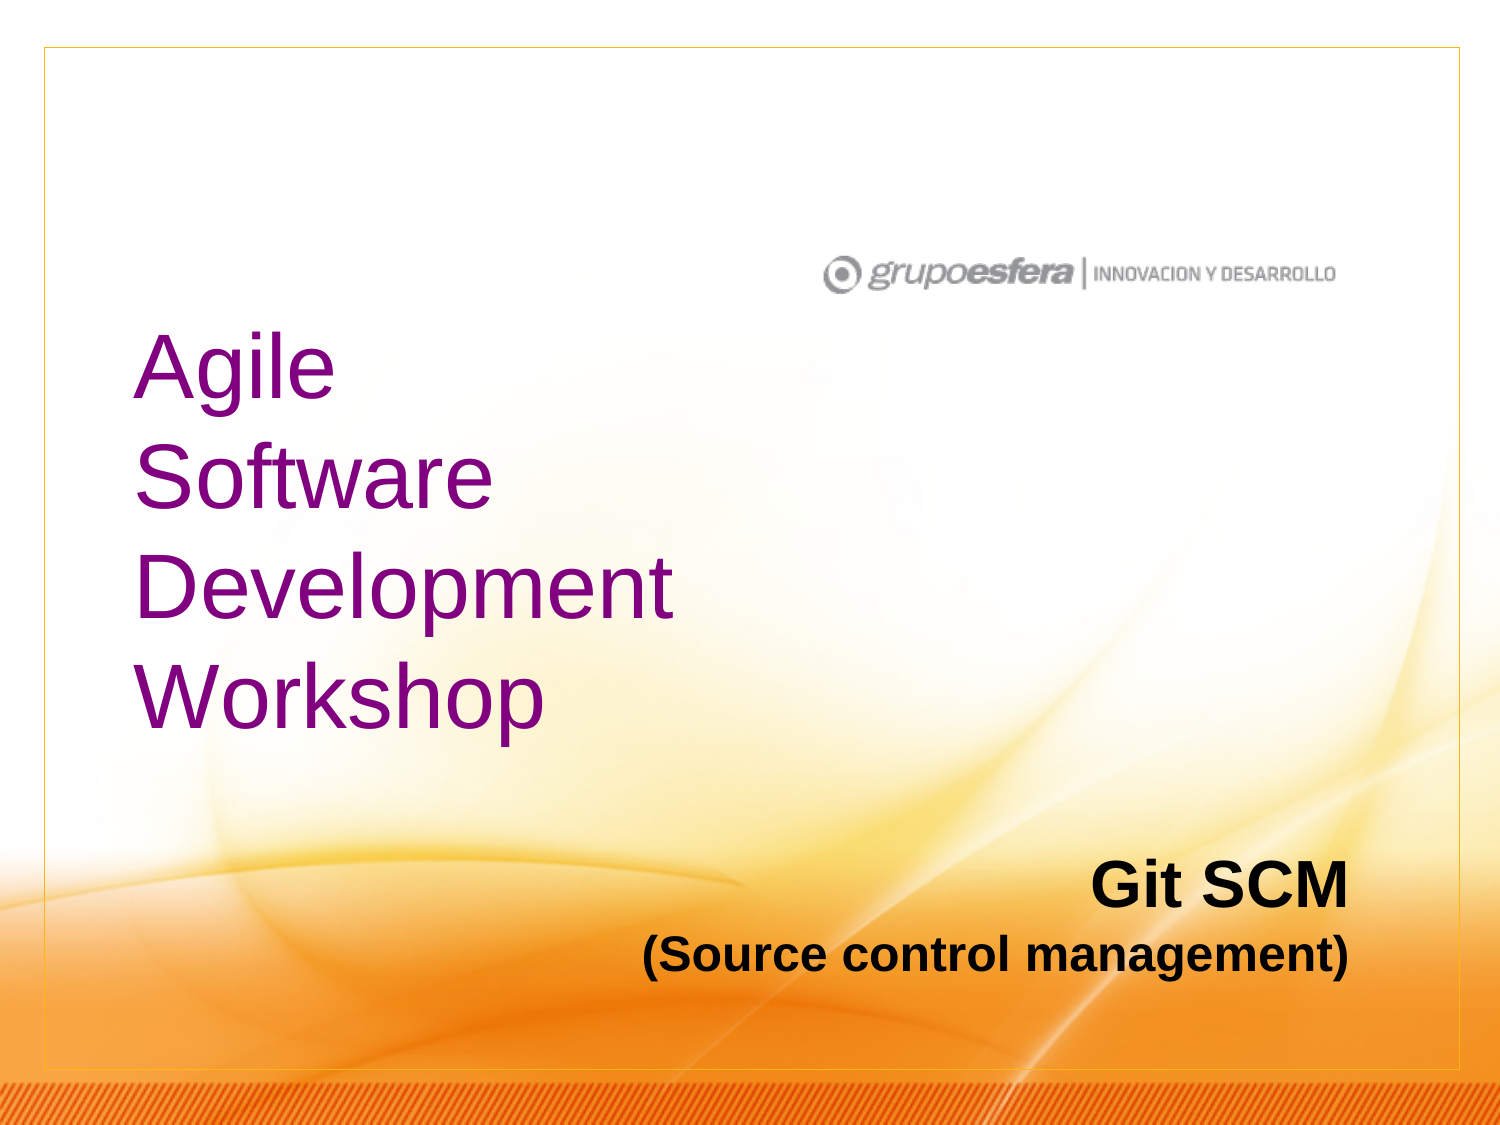

Git SCM
(Source control management)
Agile
Software
Development
Workshop